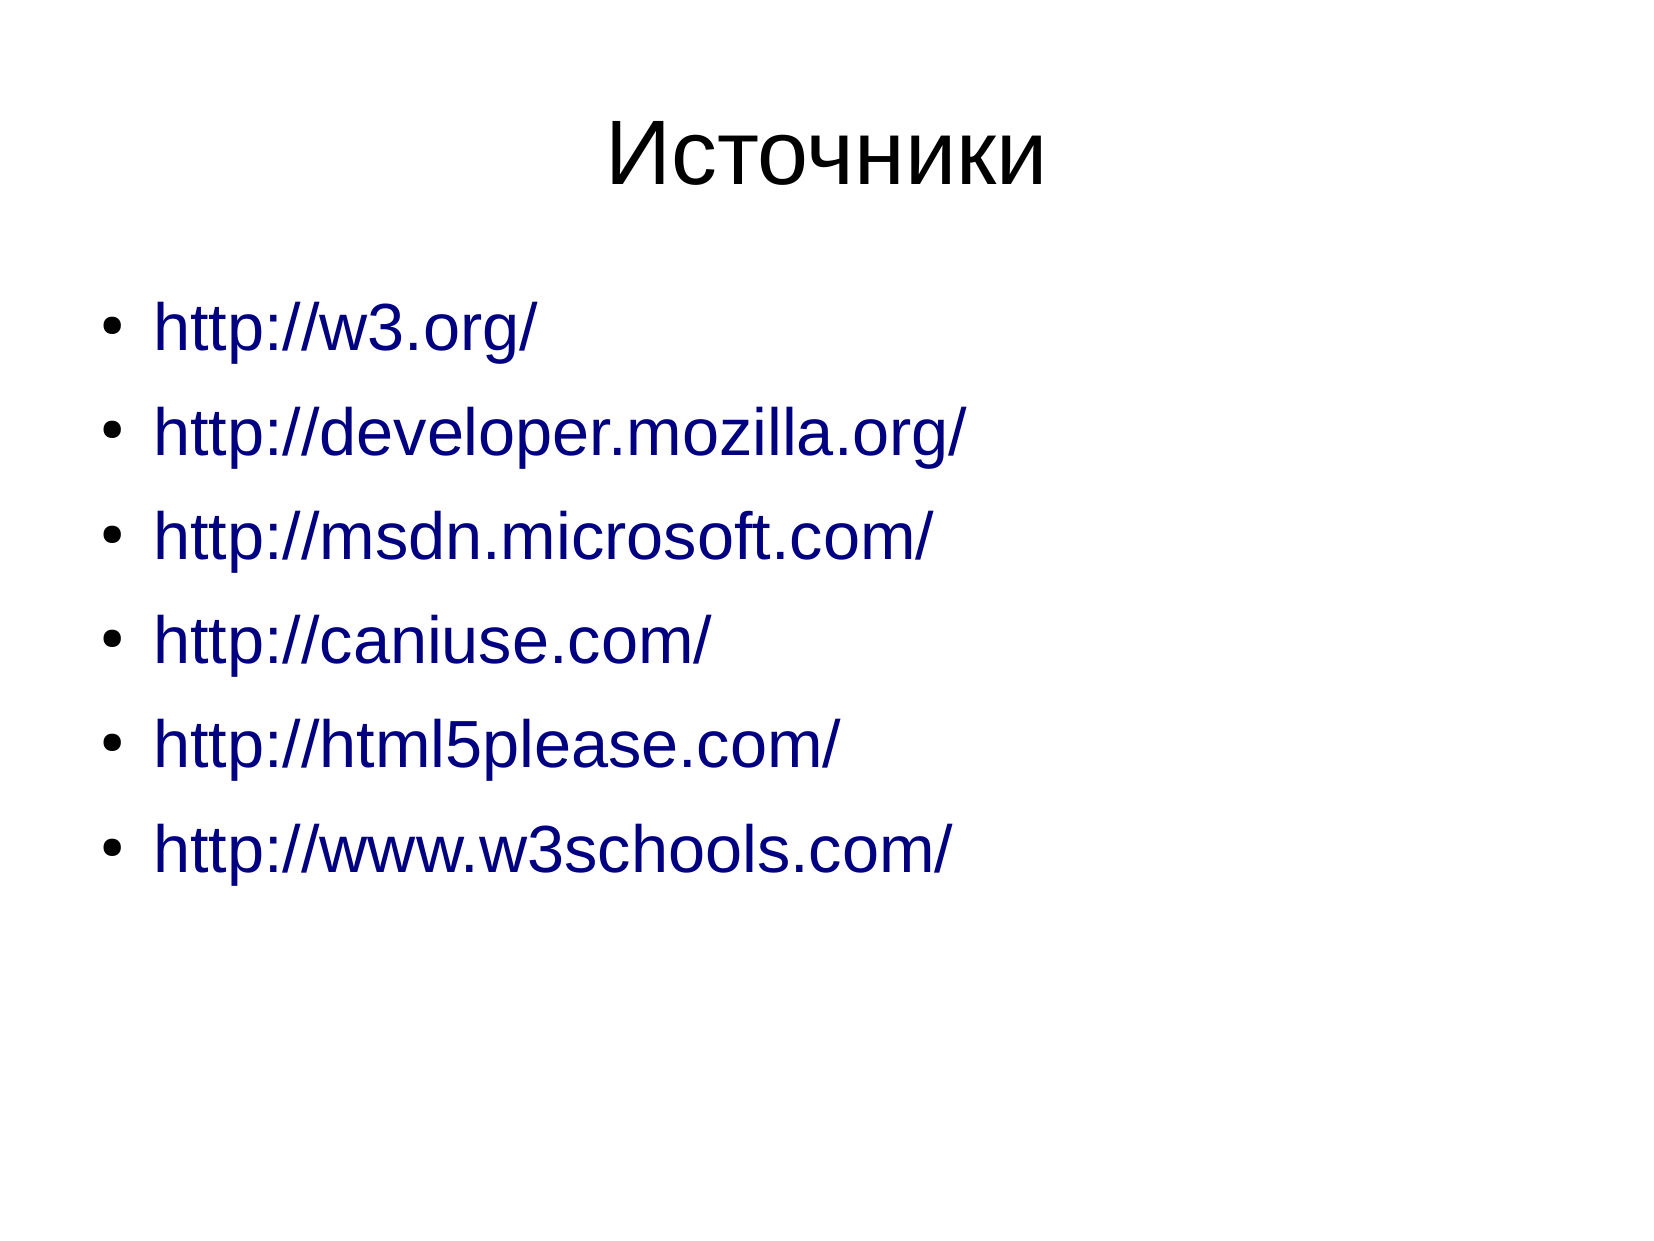

# Источники
http://w3.org/
http://developer.mozilla.org/
http://msdn.microsoft.com/
http://caniuse.com/
http://html5please.com/
http://www.w3schools.com/